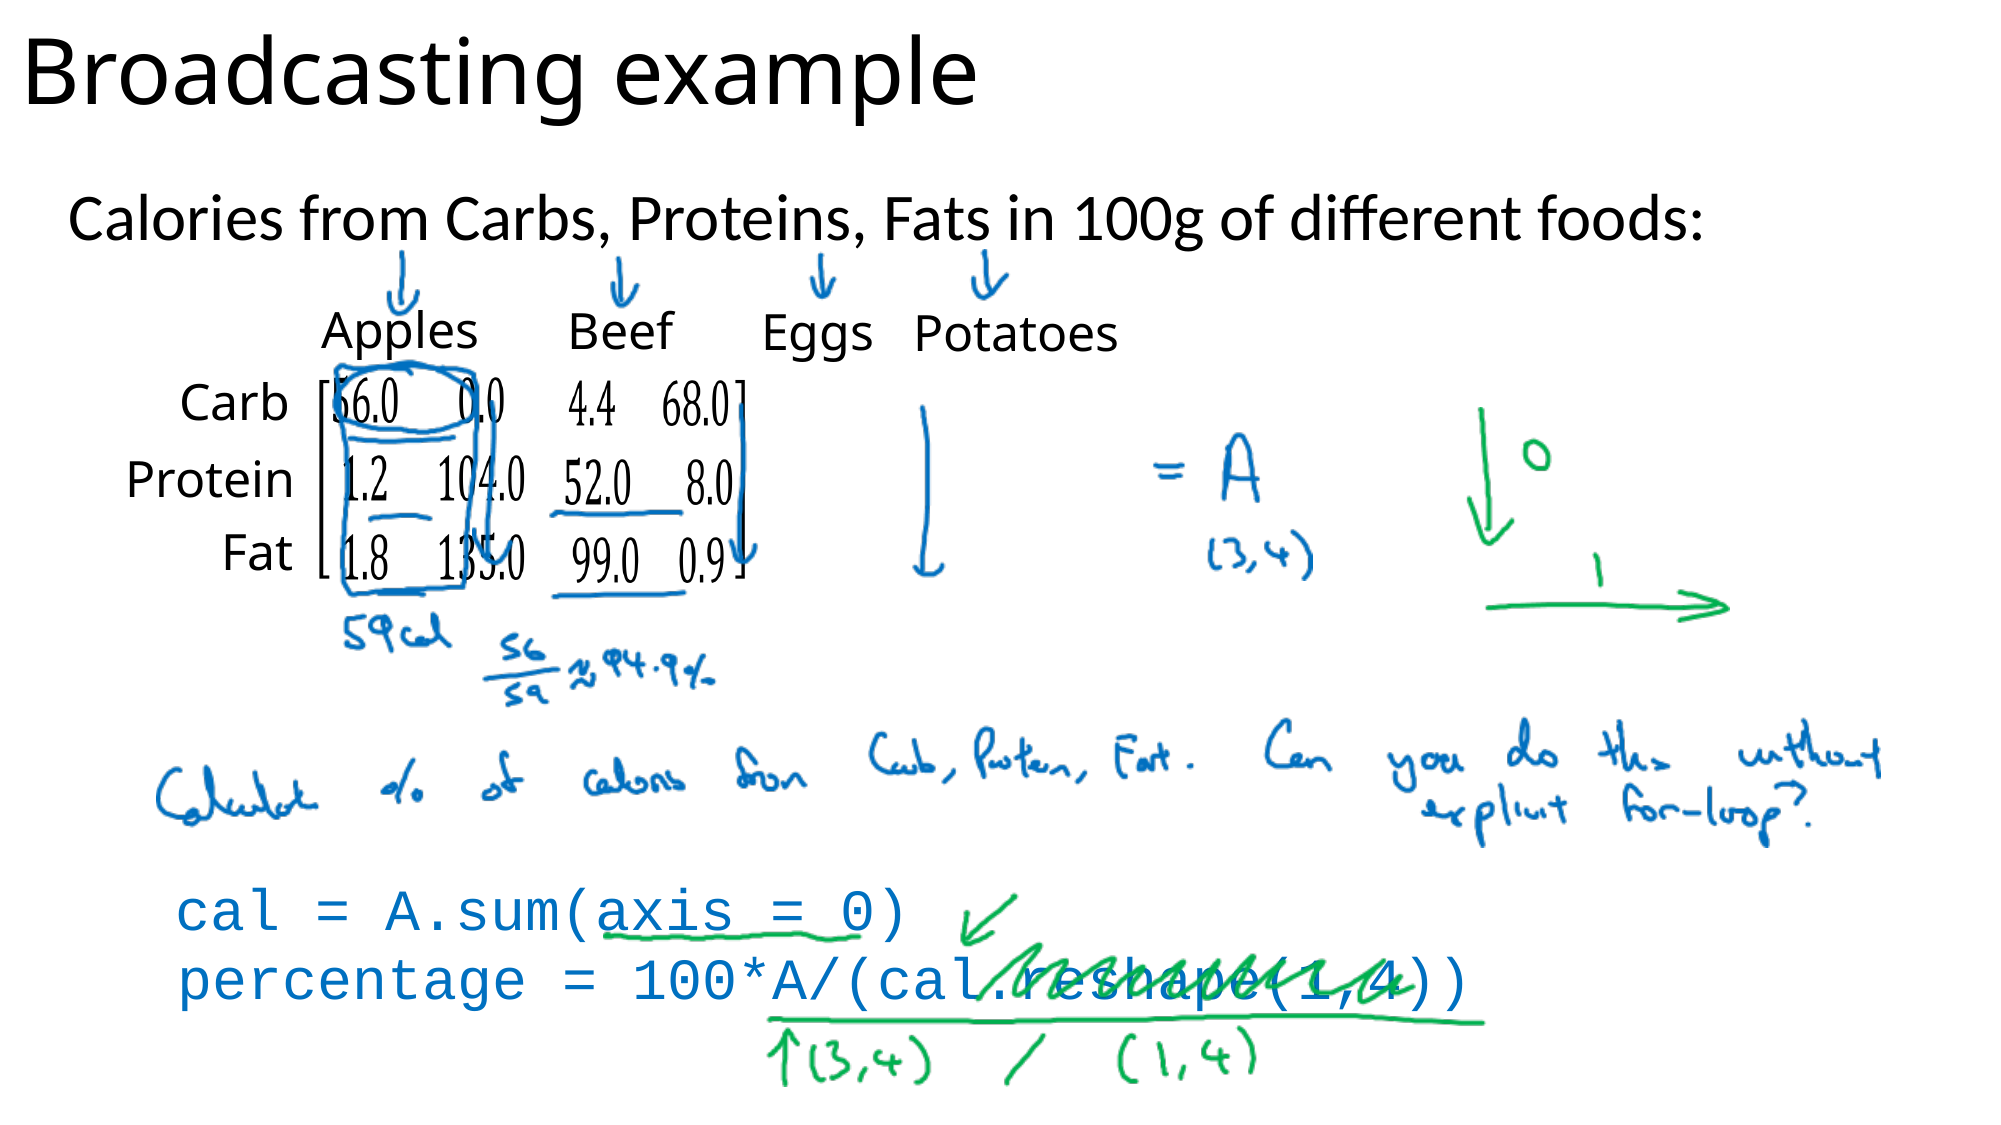

# Broadcasting example
Calories from Carbs, Proteins, Fats in 100g of different foods:
Apples
Beef
Eggs
Potatoes
Carb
Protein
Fat
cal = A.sum(axis = 0)
percentage = 100*A/(cal.reshape(1,4))